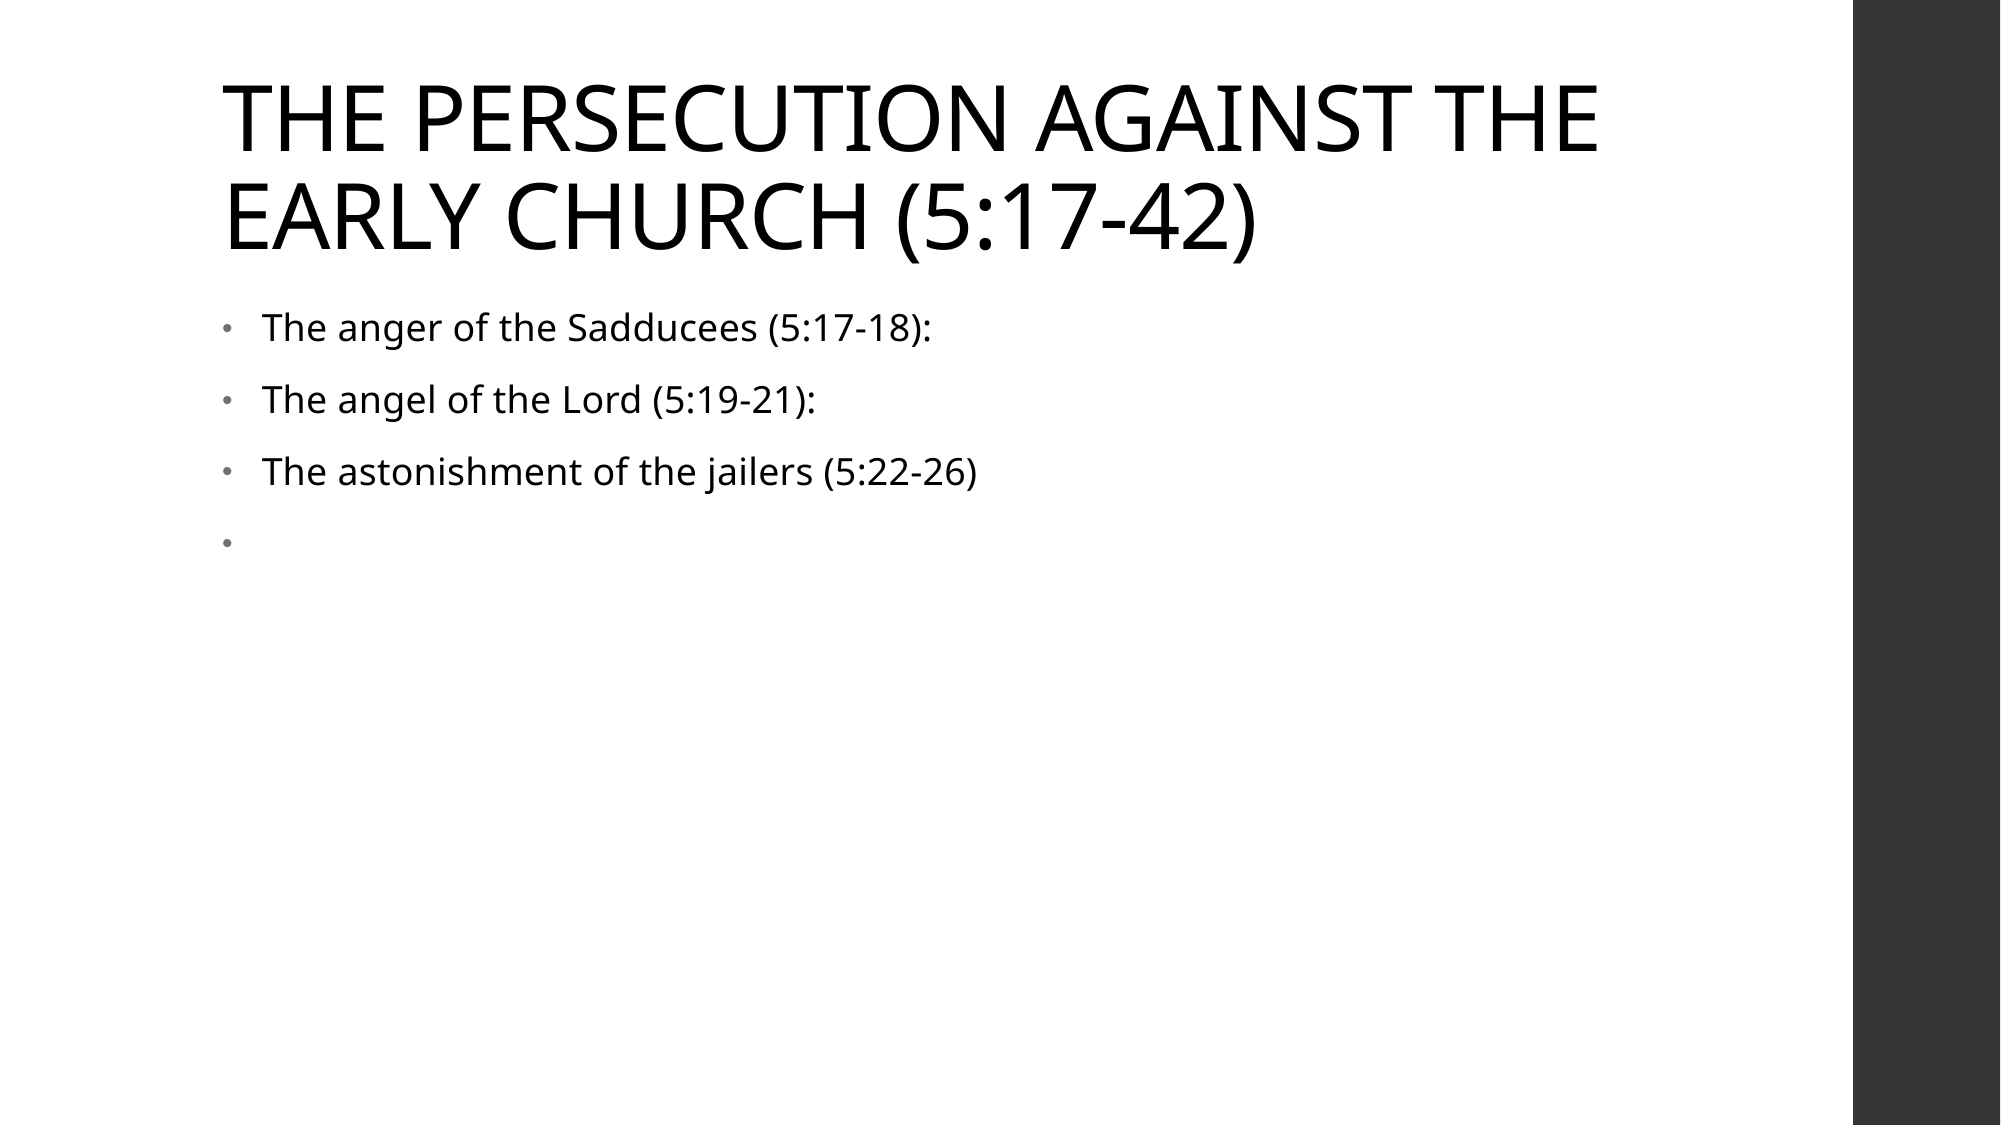

# THE PERSECUTION AGAINST THE EARLY CHURCH (5:17-42)
 The anger of the Sadducees (5:17-18):
 The angel of the Lord (5:19-21):
 The astonishment of the jailers (5:22-26)